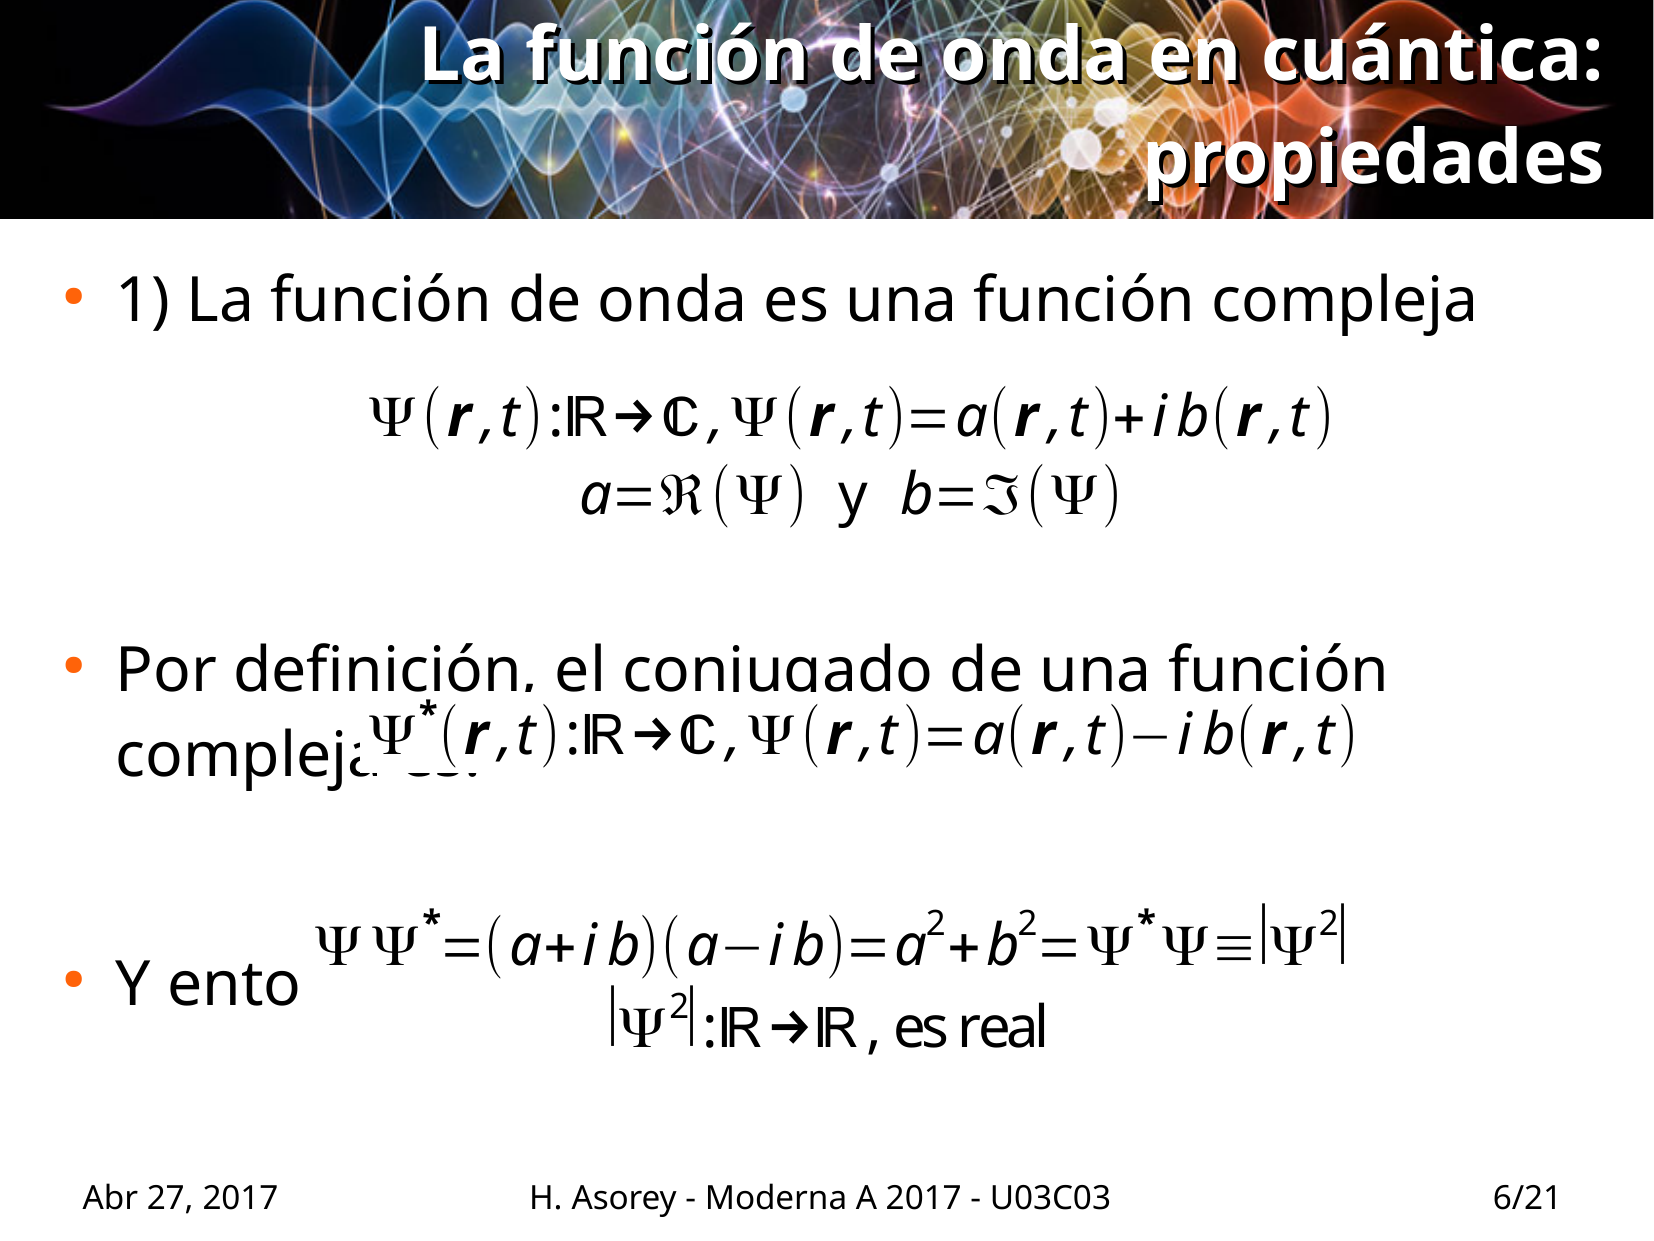

# La función de onda en cuántica: propiedades
1) La función de onda es una función compleja
Por definición, el conjugado de una función compleja es:
Y entonces:
Abr 27, 2017
H. Asorey - Moderna A 2017 - U03C03
6